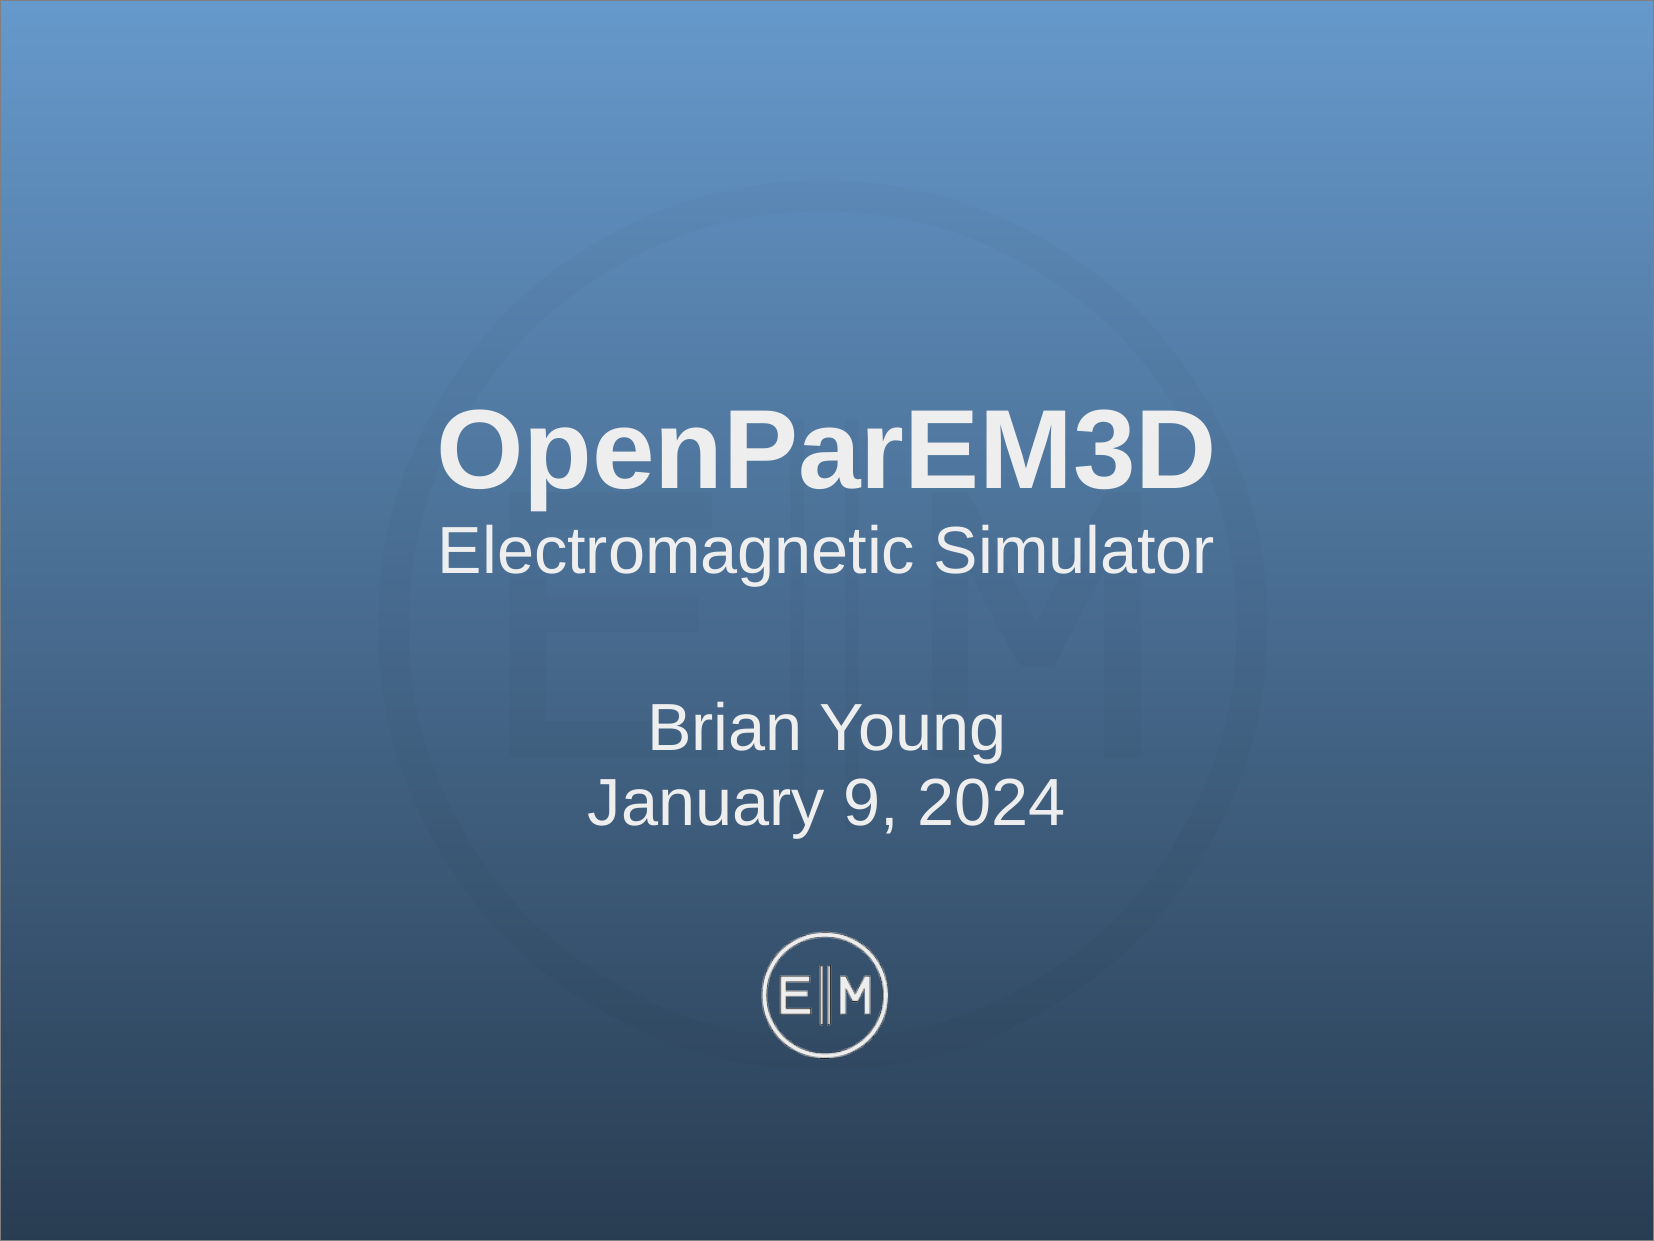

# OpenParEM3D Electromagnetic Simulator Brian Young January 9, 2024